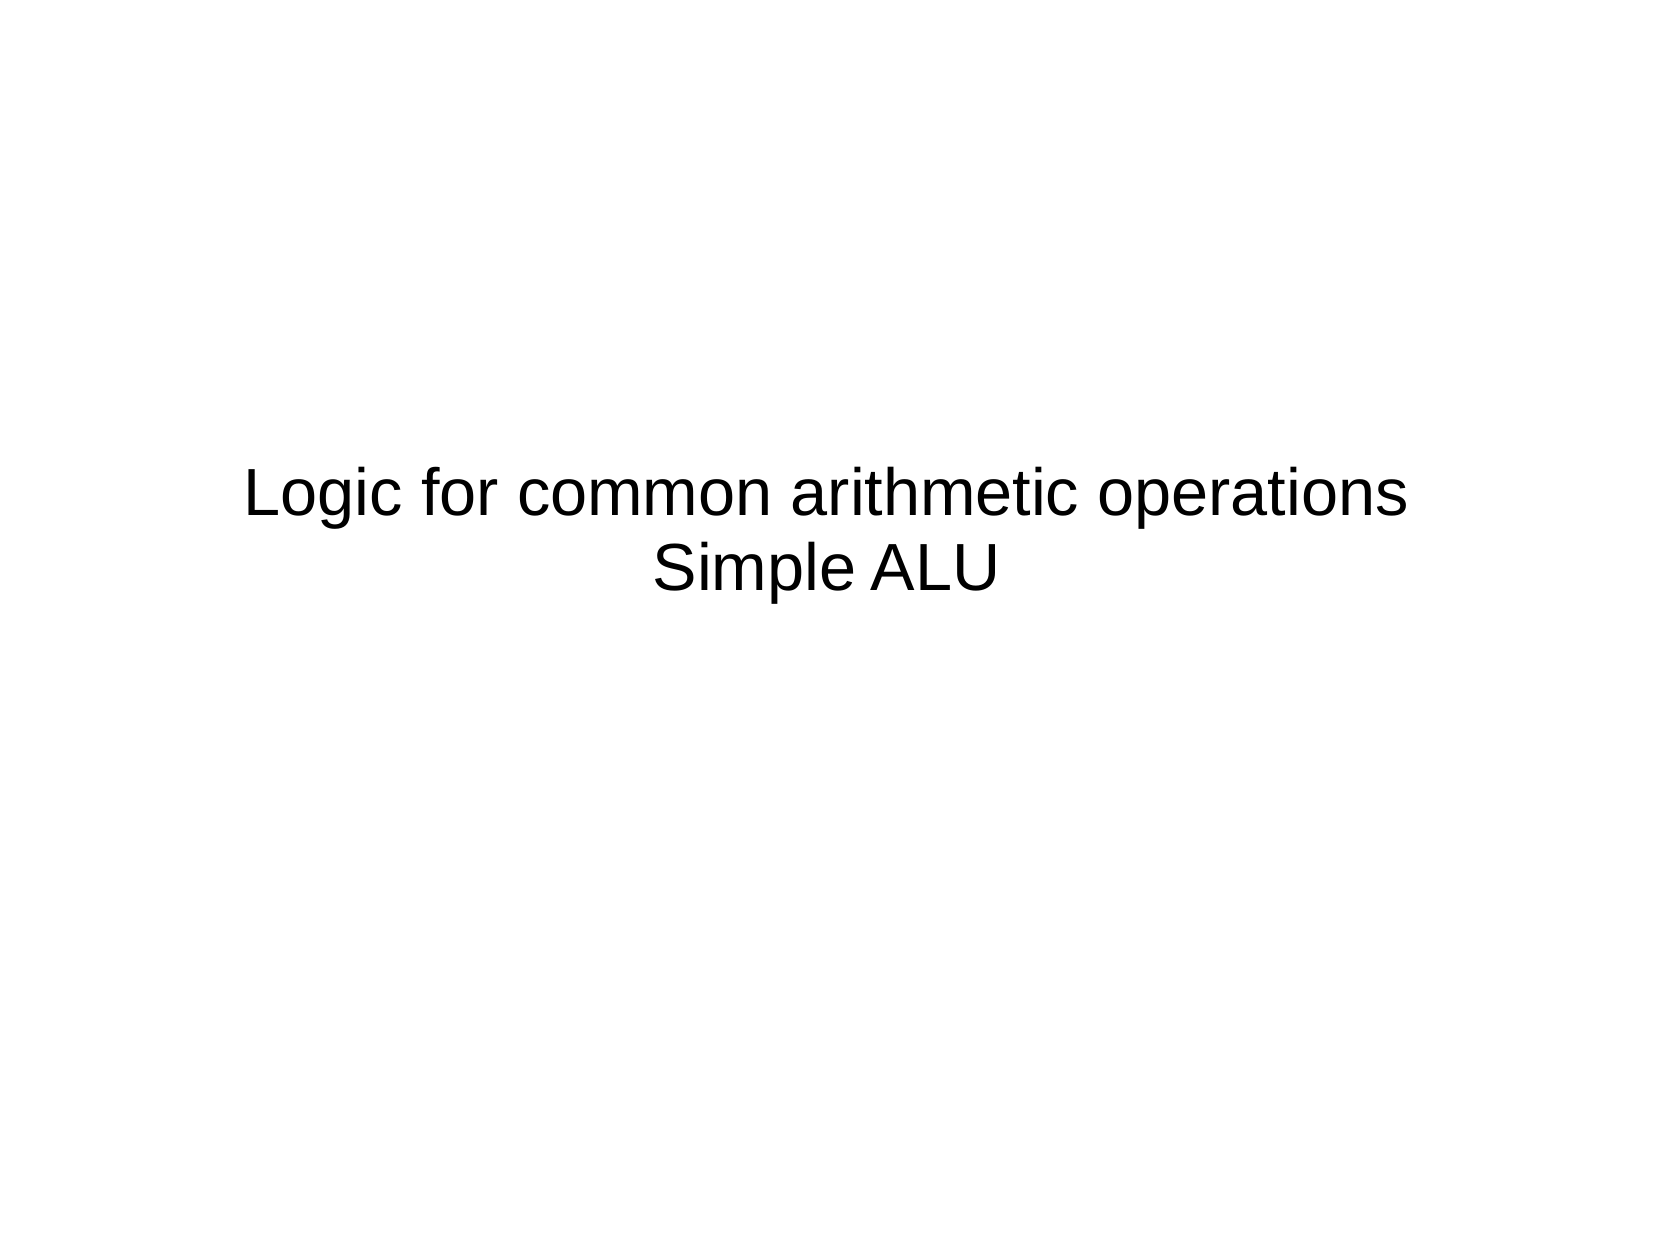

# Logic for common arithmetic operations
Simple ALU